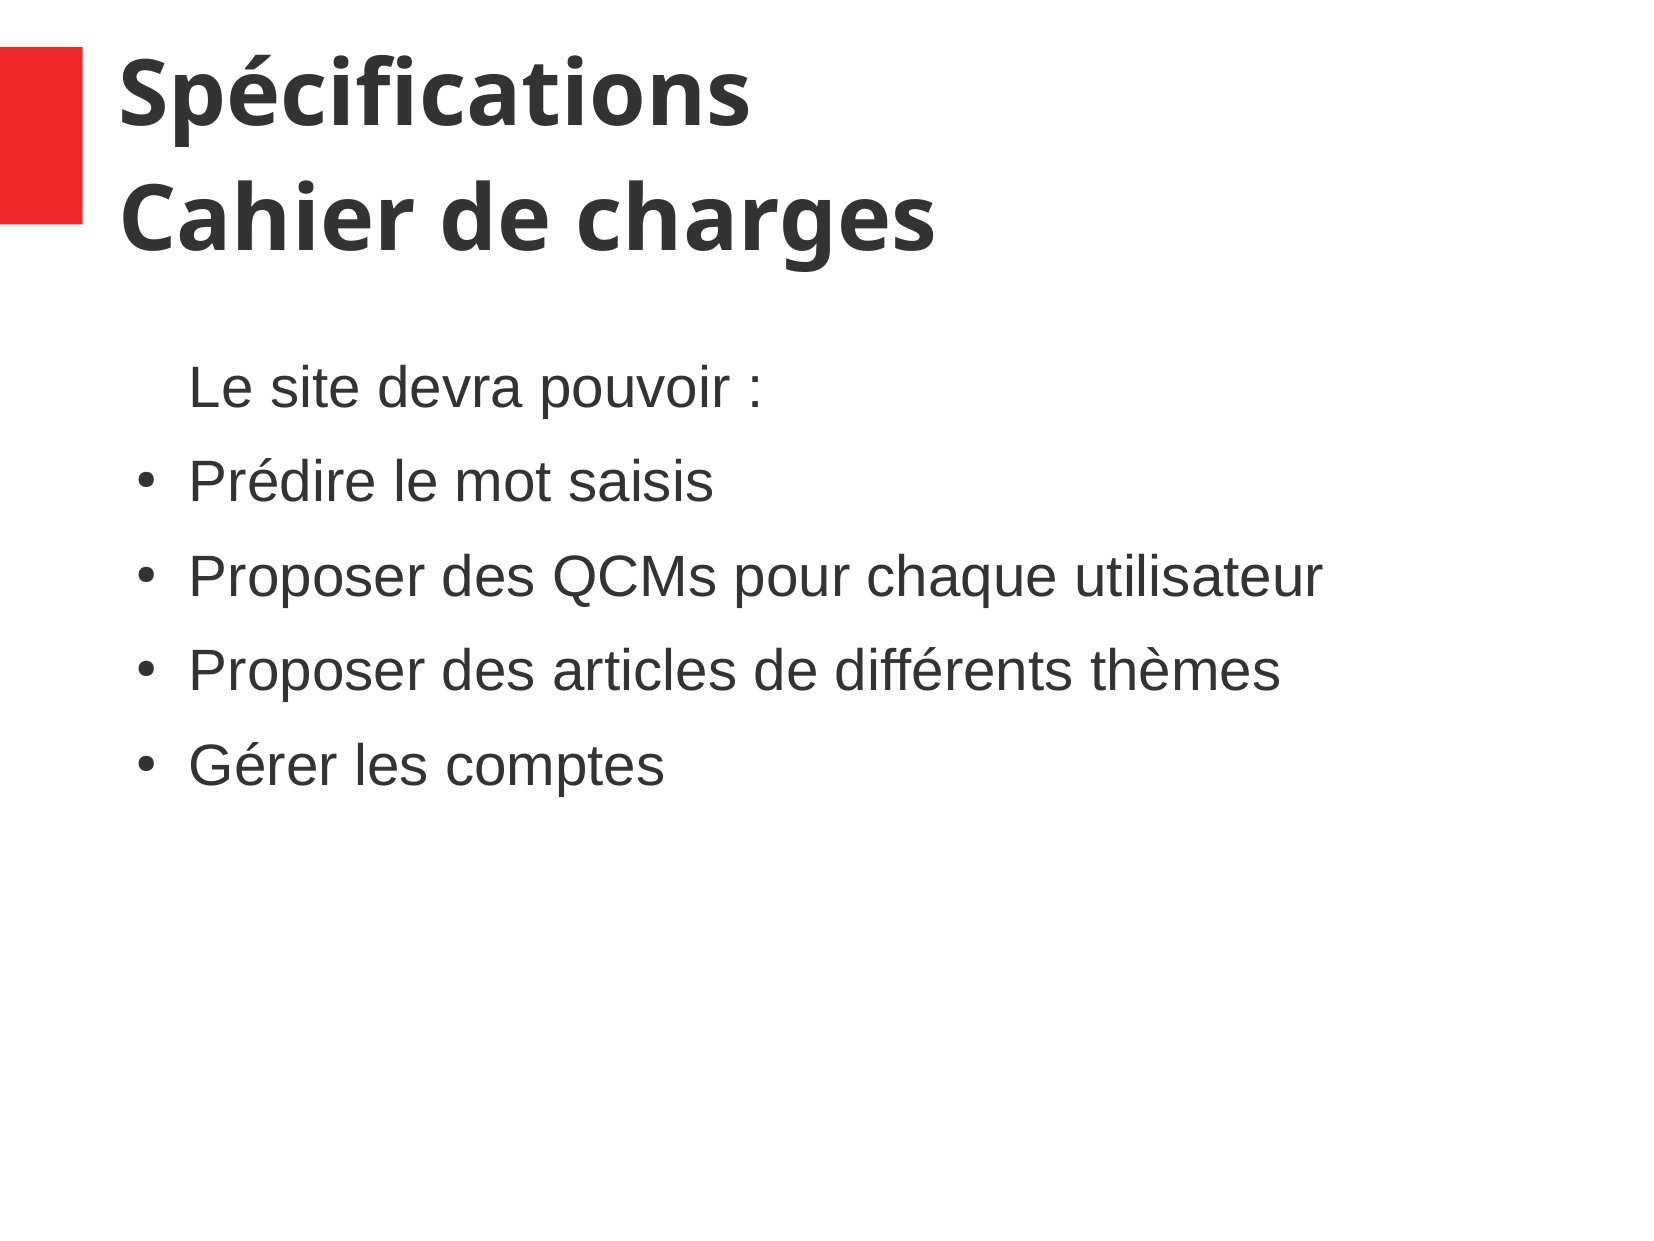

# Spécifications Cahier de charges
Le site devra pouvoir :
Prédire le mot saisis
Proposer des QCMs pour chaque utilisateur
Proposer des articles de différents thèmes
Gérer les comptes